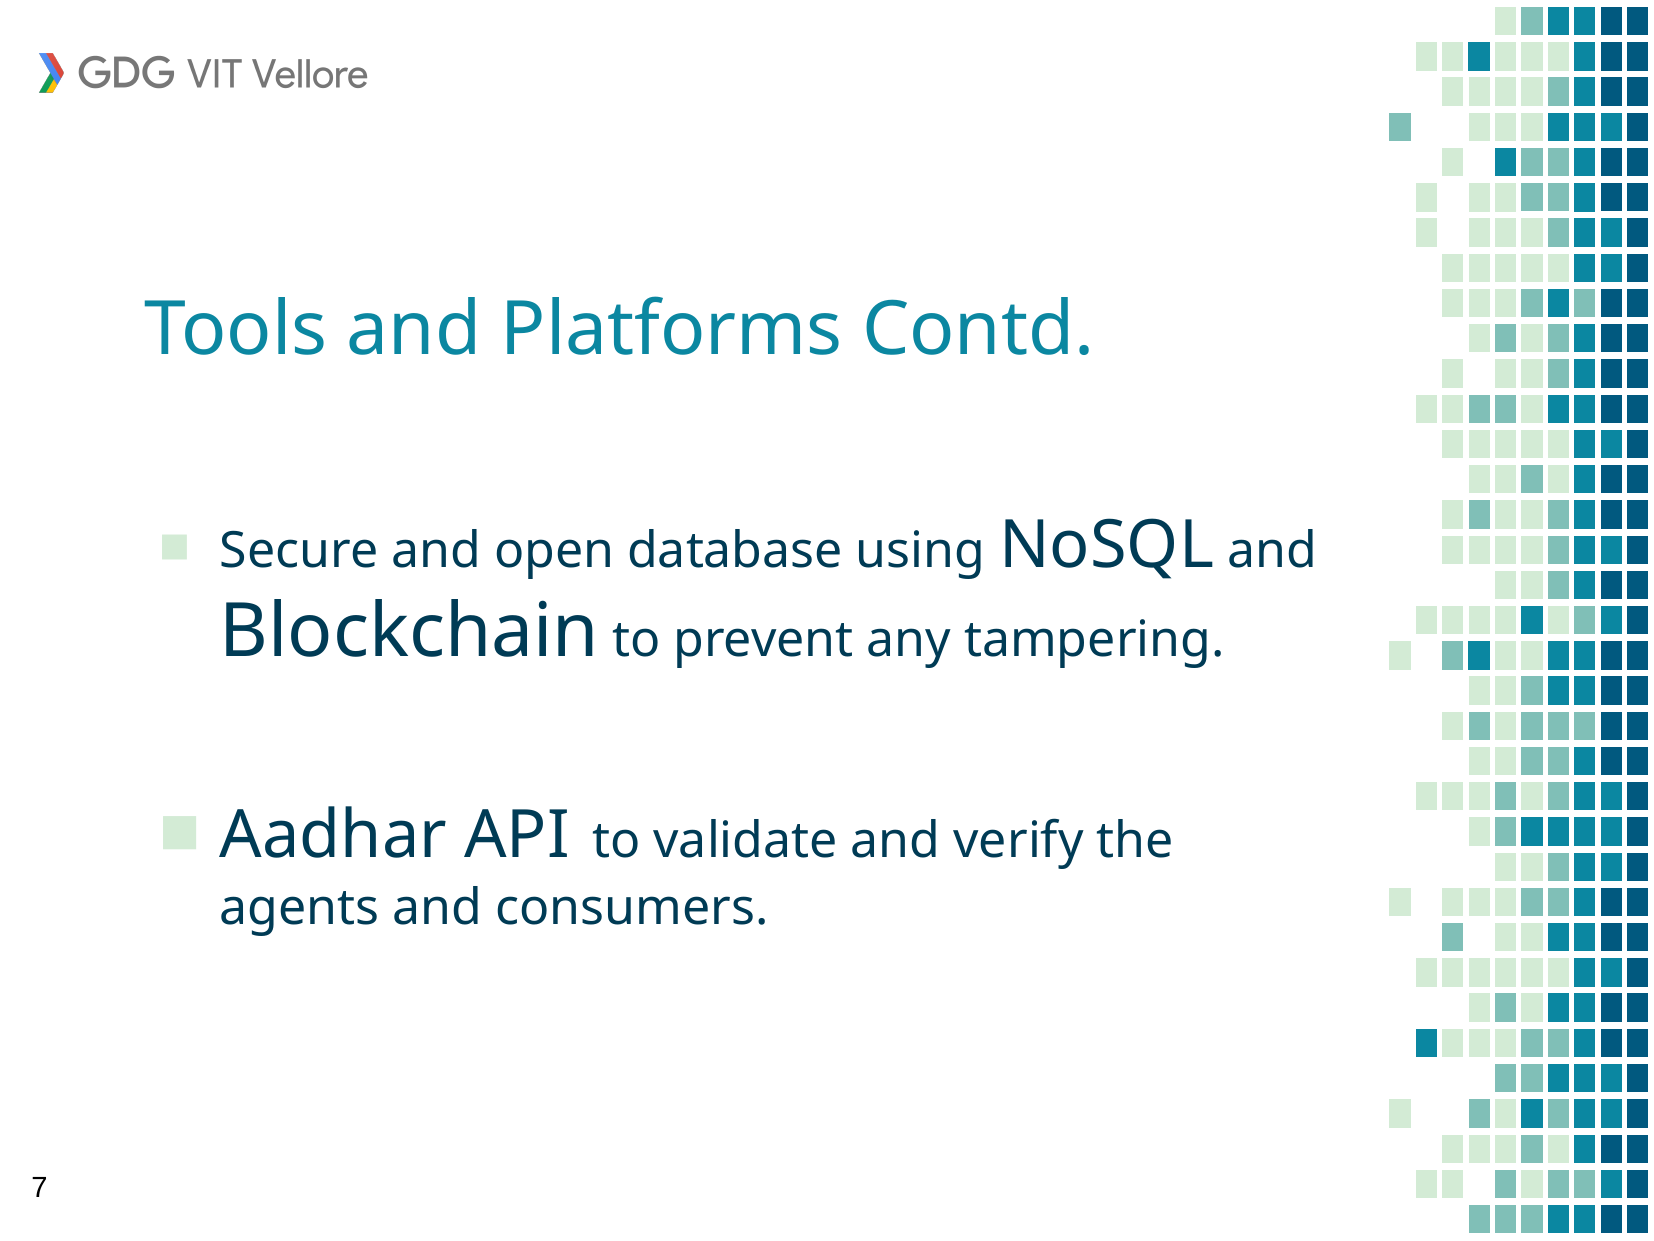

# Tools and Platforms Contd.
Secure and open database using NoSQL and Blockchain to prevent any tampering.
Aadhar API to validate and verify the agents and consumers.